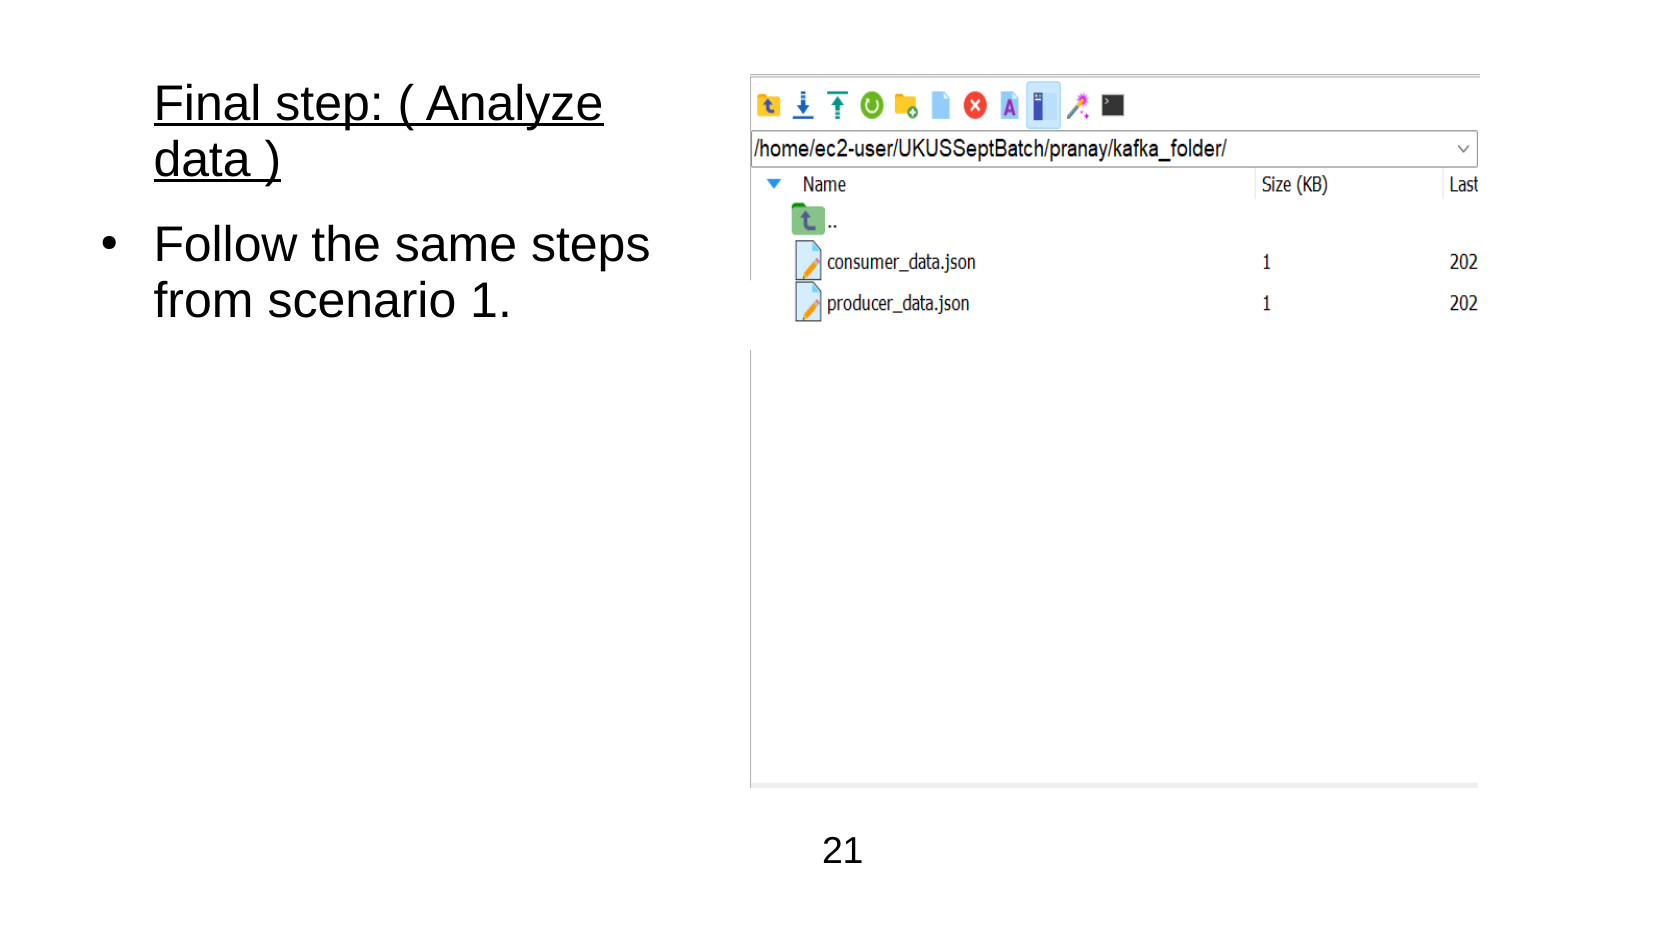

# Final step: ( Analyze data )
Follow the same steps from scenario 1.